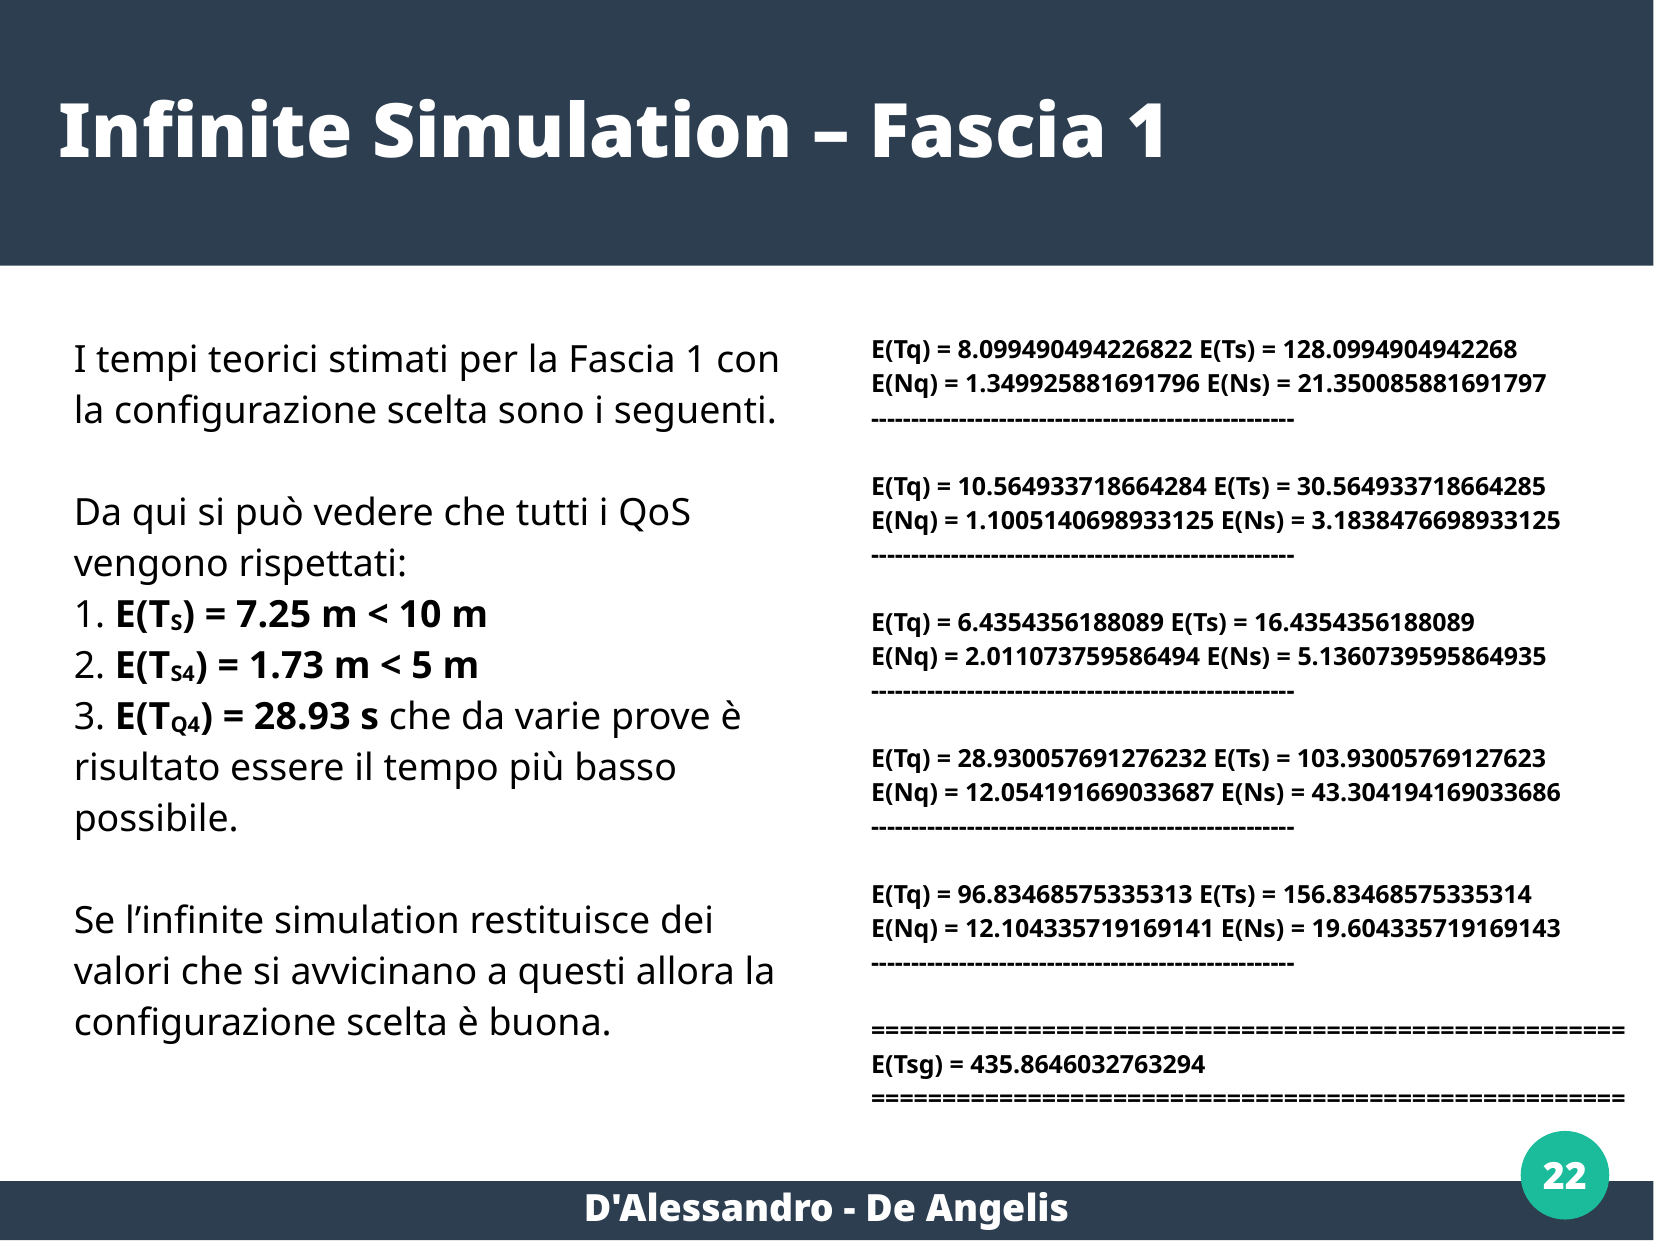

# Infinite Simulation – Fascia 1
E(Tq) = 8.099490494226822 E(Ts) = 128.0994904942268
E(Nq) = 1.349925881691796 E(Ns) = 21.350085881691797
-----------------------------------------------------
E(Tq) = 10.564933718664284 E(Ts) = 30.564933718664285
E(Nq) = 1.1005140698933125 E(Ns) = 3.1838476698933125
-----------------------------------------------------
E(Tq) = 6.4354356188089 E(Ts) = 16.4354356188089
E(Nq) = 2.011073759586494 E(Ns) = 5.1360739595864935
-----------------------------------------------------
E(Tq) = 28.930057691276232 E(Ts) = 103.93005769127623
E(Nq) = 12.054191669033687 E(Ns) = 43.304194169033686
-----------------------------------------------------
E(Tq) = 96.83468575335313 E(Ts) = 156.83468575335314
E(Nq) = 12.104335719169141 E(Ns) = 19.604335719169143
-----------------------------------------------------
=====================================================
E(Tsg) = 435.8646032763294
=====================================================
I tempi teorici stimati per la Fascia 1 con la configurazione scelta sono i seguenti.
Da qui si può vedere che tutti i QoS vengono rispettati:
1. E(TS) = 7.25 m < 10 m
2. E(TS4) = 1.73 m < 5 m
3. E(TQ4) = 28.93 s che da varie prove è risultato essere il tempo più basso possibile.
Se l’infinite simulation restituisce dei valori che si avvicinano a questi allora la configurazione scelta è buona.
22
D'Alessandro - De Angelis